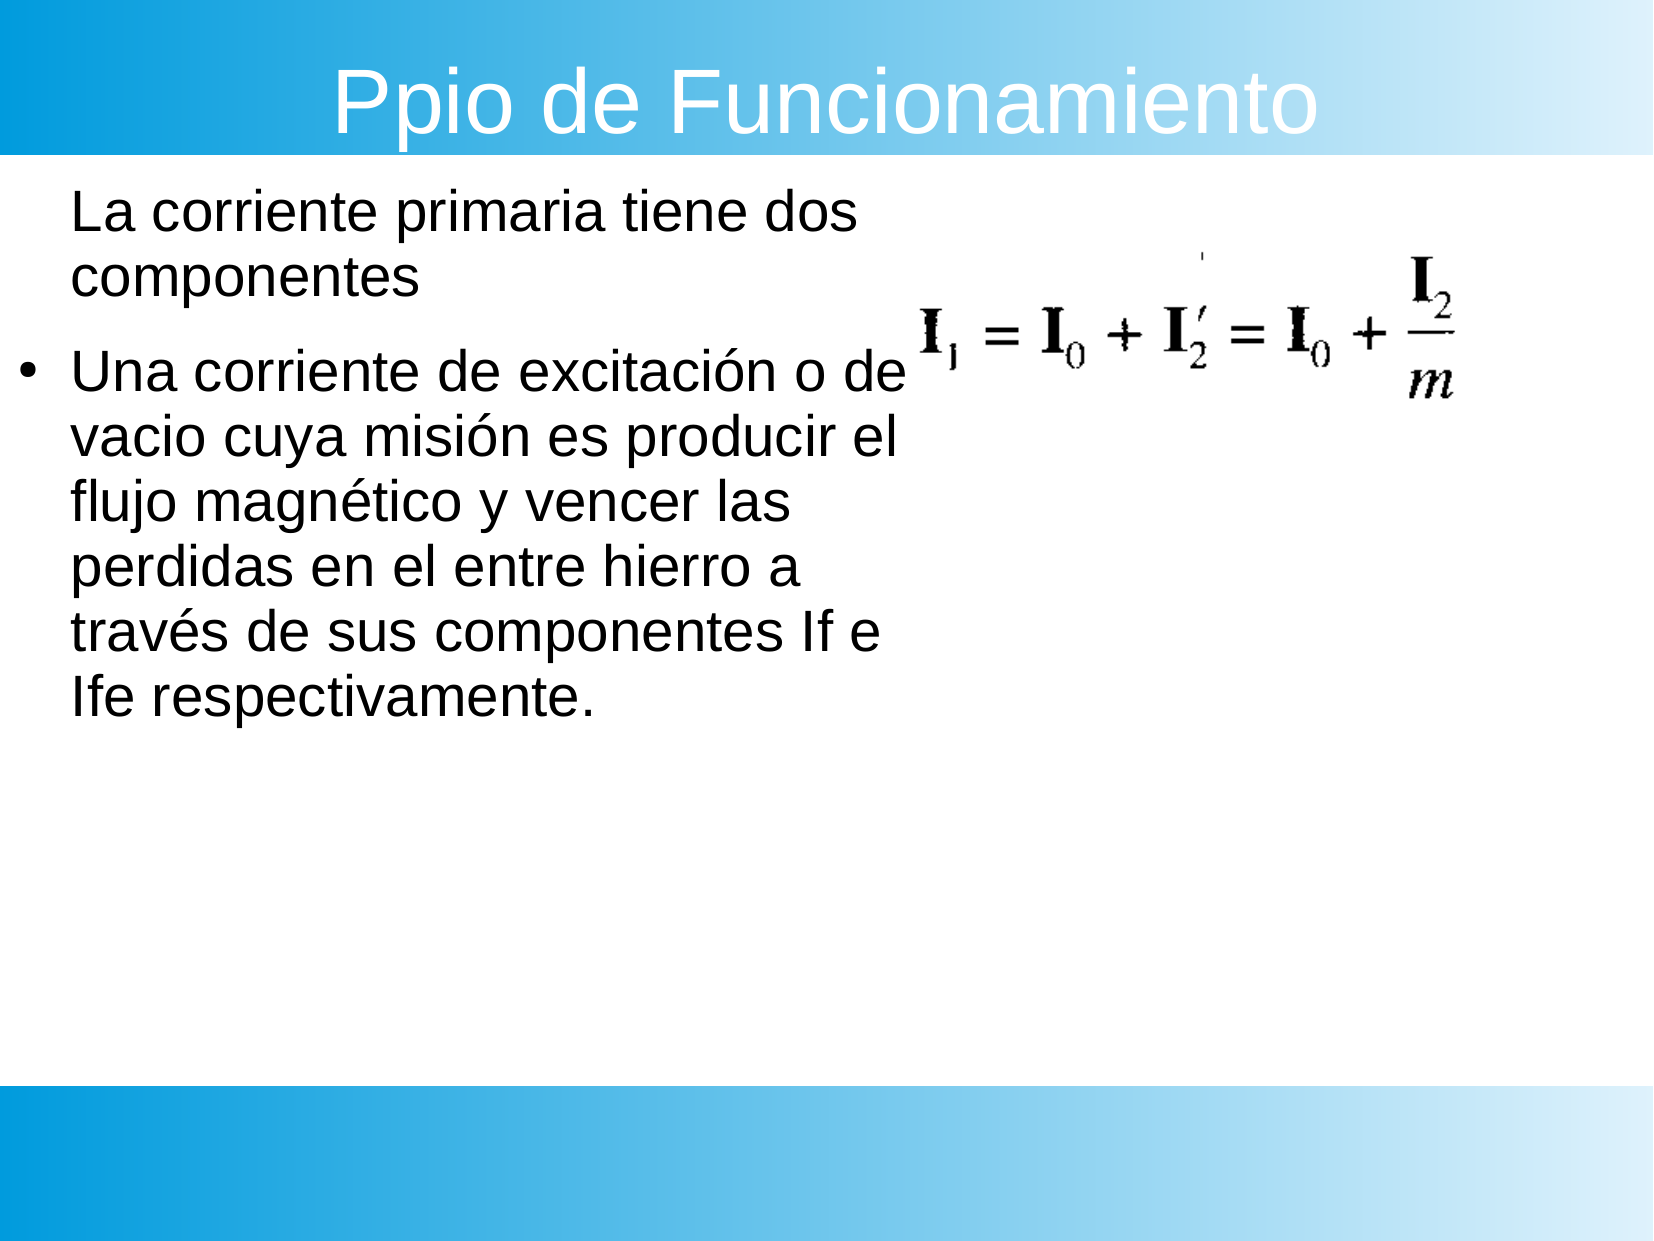

# Ppio de Funcionamiento
La corriente primaria tiene dos componentes
Una corriente de excitación o de vacio cuya misión es producir el flujo magnético y vencer las perdidas en el entre hierro a través de sus componentes If e Ife respectivamente.